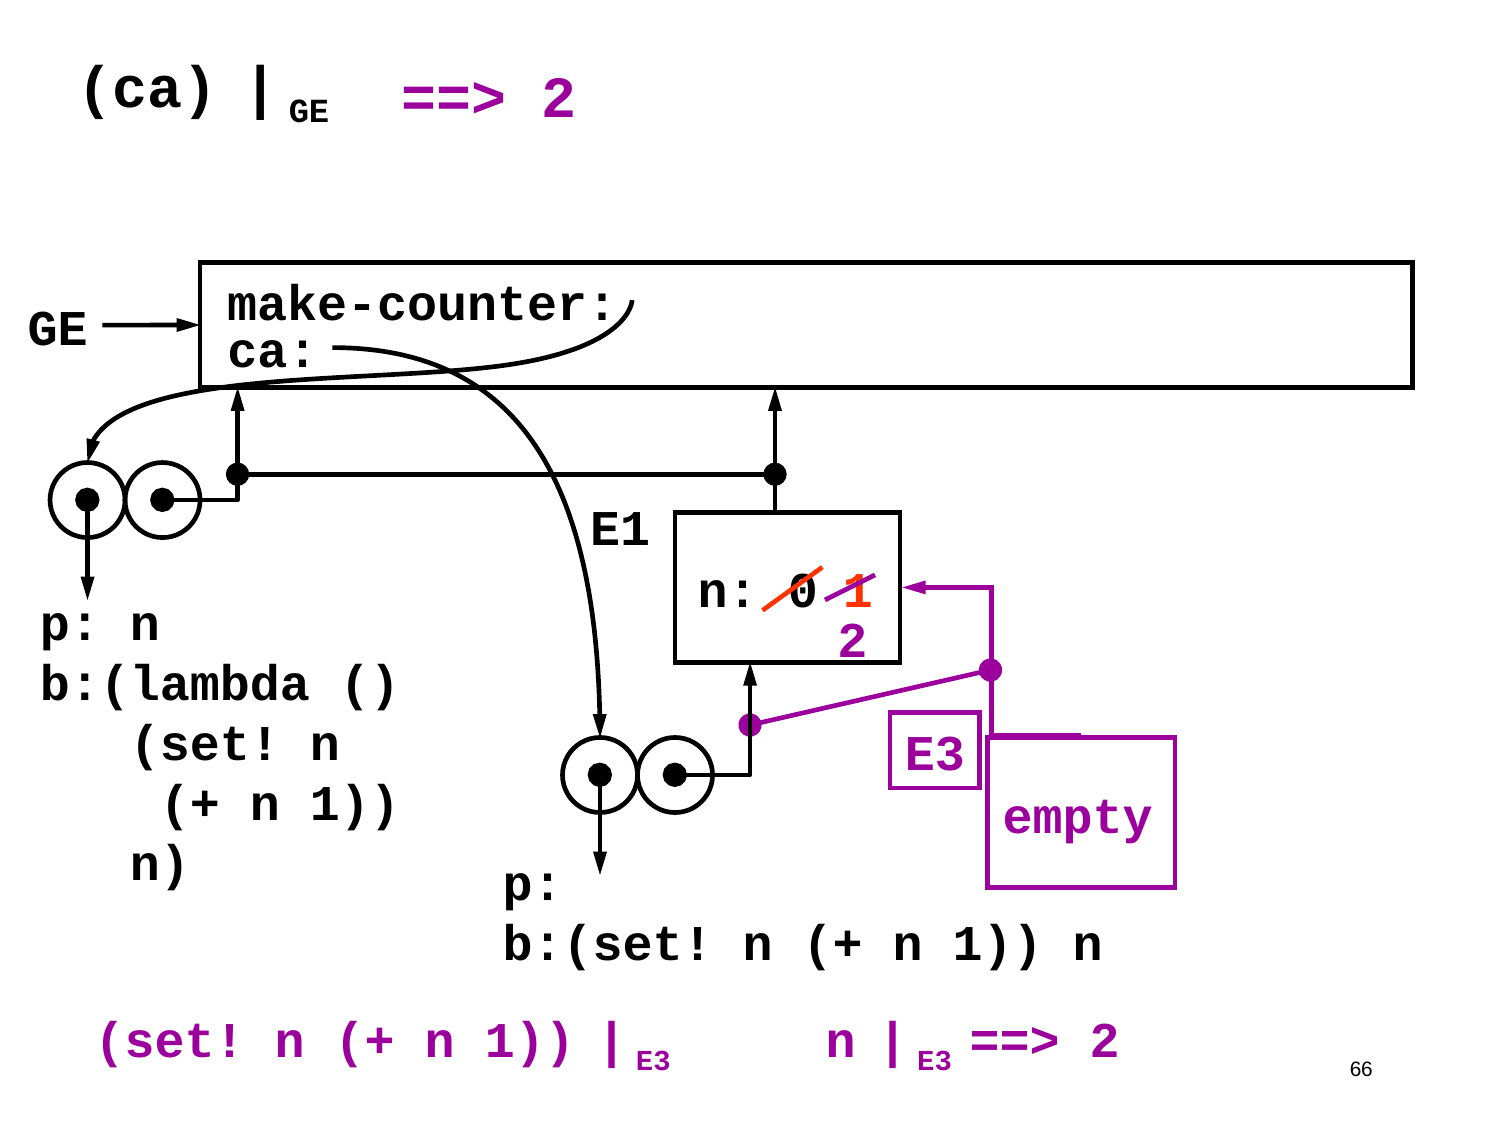

# (ca) | GE
==> 2
make-counter:
GE
ca:
E1
n: 0
p: n
b:(lambda ()
 (set! n
 (+ n 1))
 n)
p:
b:(set! n (+ n 1)) n
1
2
E3
empty
(set! n (+ n 1)) | E3
n | E3 ==> 2
66